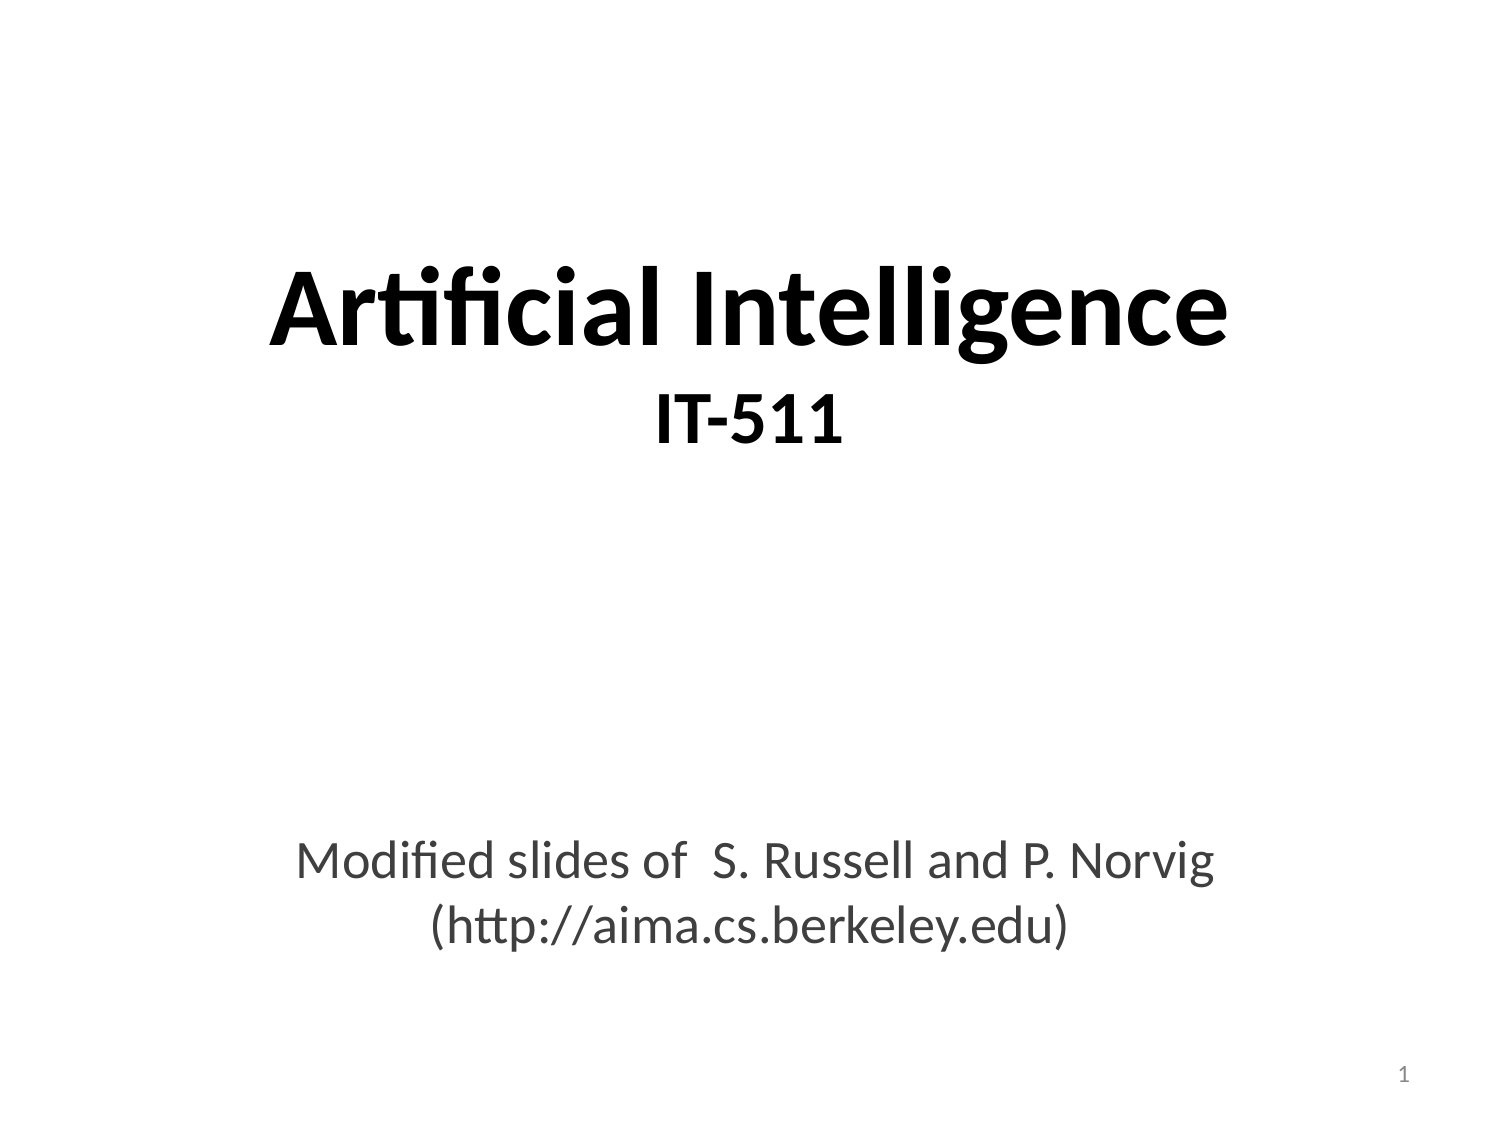

# Artificial Intelligence IT-511
Modified slides of S. Russell and P. Norvig (http://aima.cs.berkeley.edu)